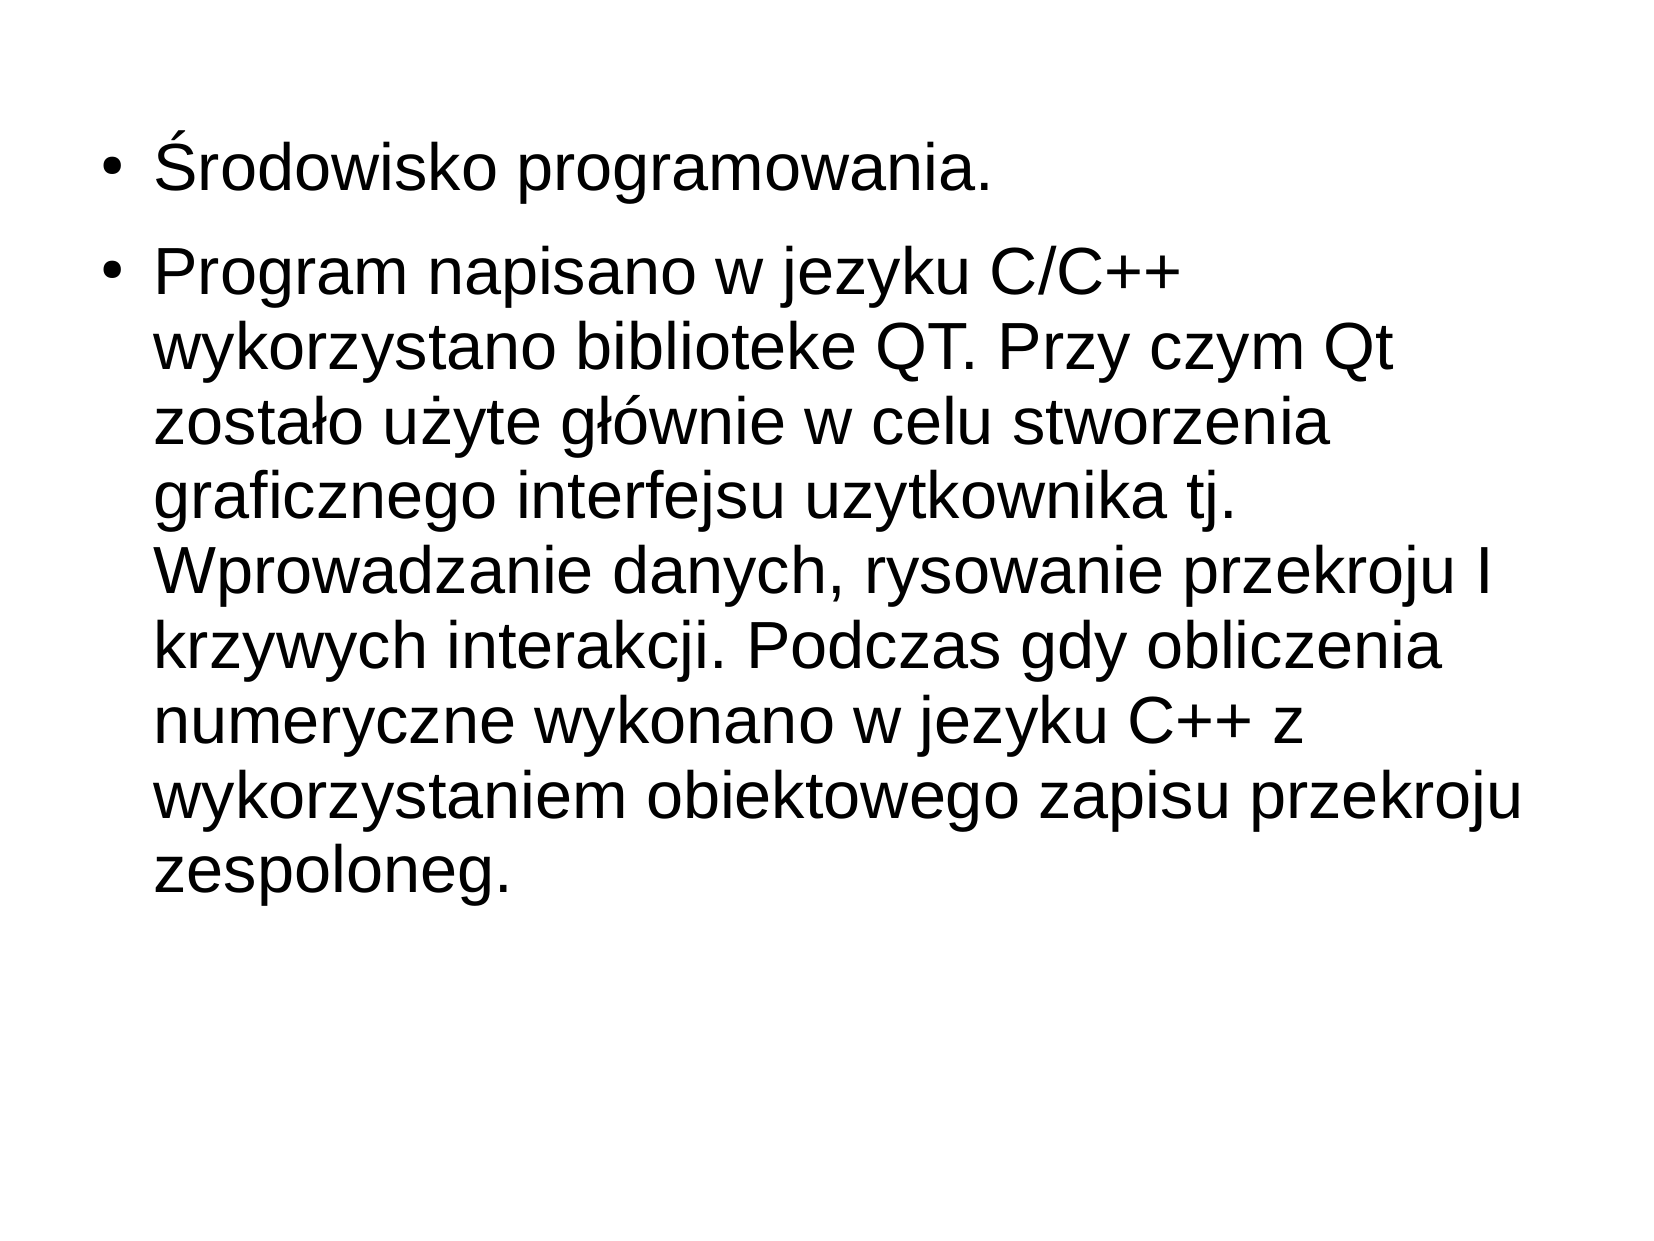

# Środowisko programowania.
Program napisano w jezyku C/C++ wykorzystano biblioteke QT. Przy czym Qt zostało użyte głównie w celu stworzenia graficznego interfejsu uzytkownika tj. Wprowadzanie danych, rysowanie przekroju I krzywych interakcji. Podczas gdy obliczenia numeryczne wykonano w jezyku C++ z wykorzystaniem obiektowego zapisu przekroju zespoloneg.